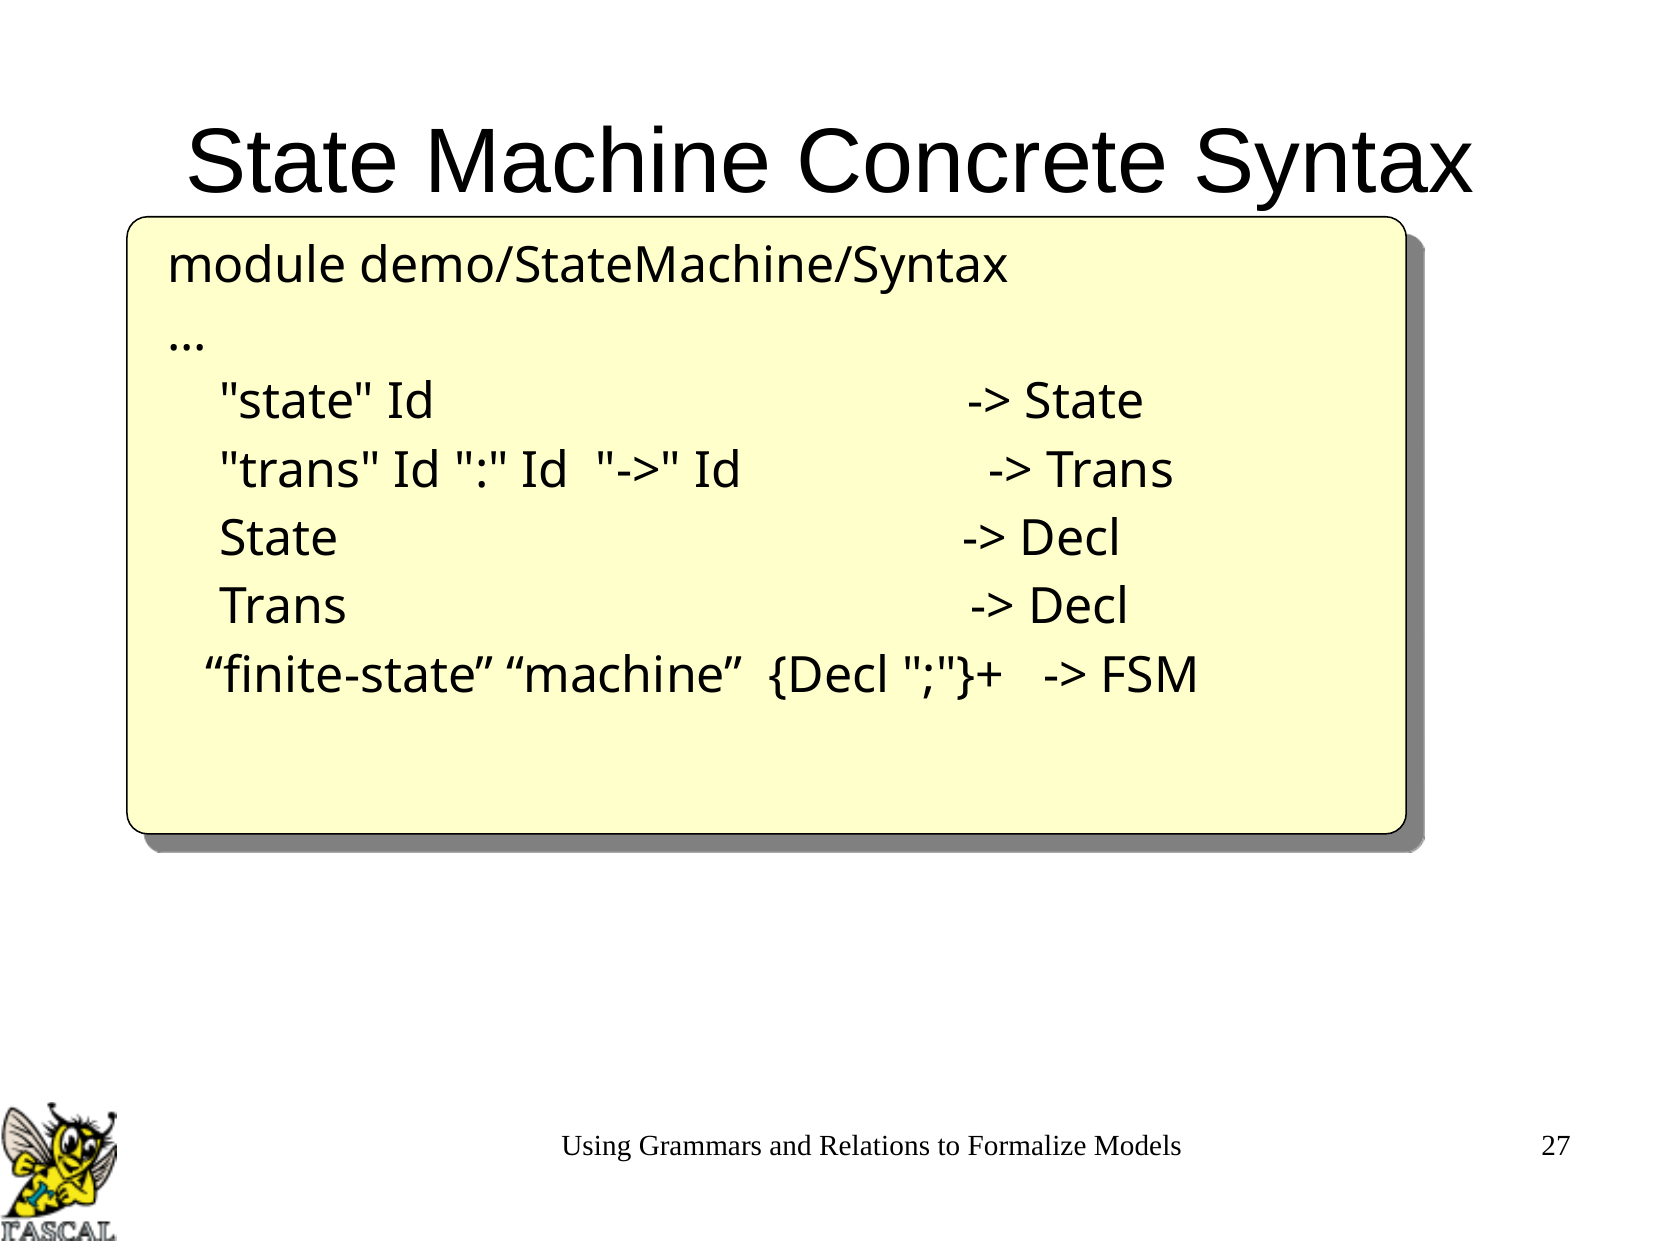

# State Machine Concrete Syntax
module demo/StateMachine/Syntax
...
 "state" Id -> State
 "trans" Id ":" Id "->" Id -> Trans
 State -> Decl
 Trans -> Decl
 “finite-state” “machine” {Decl ";"}+ -> FSM
27